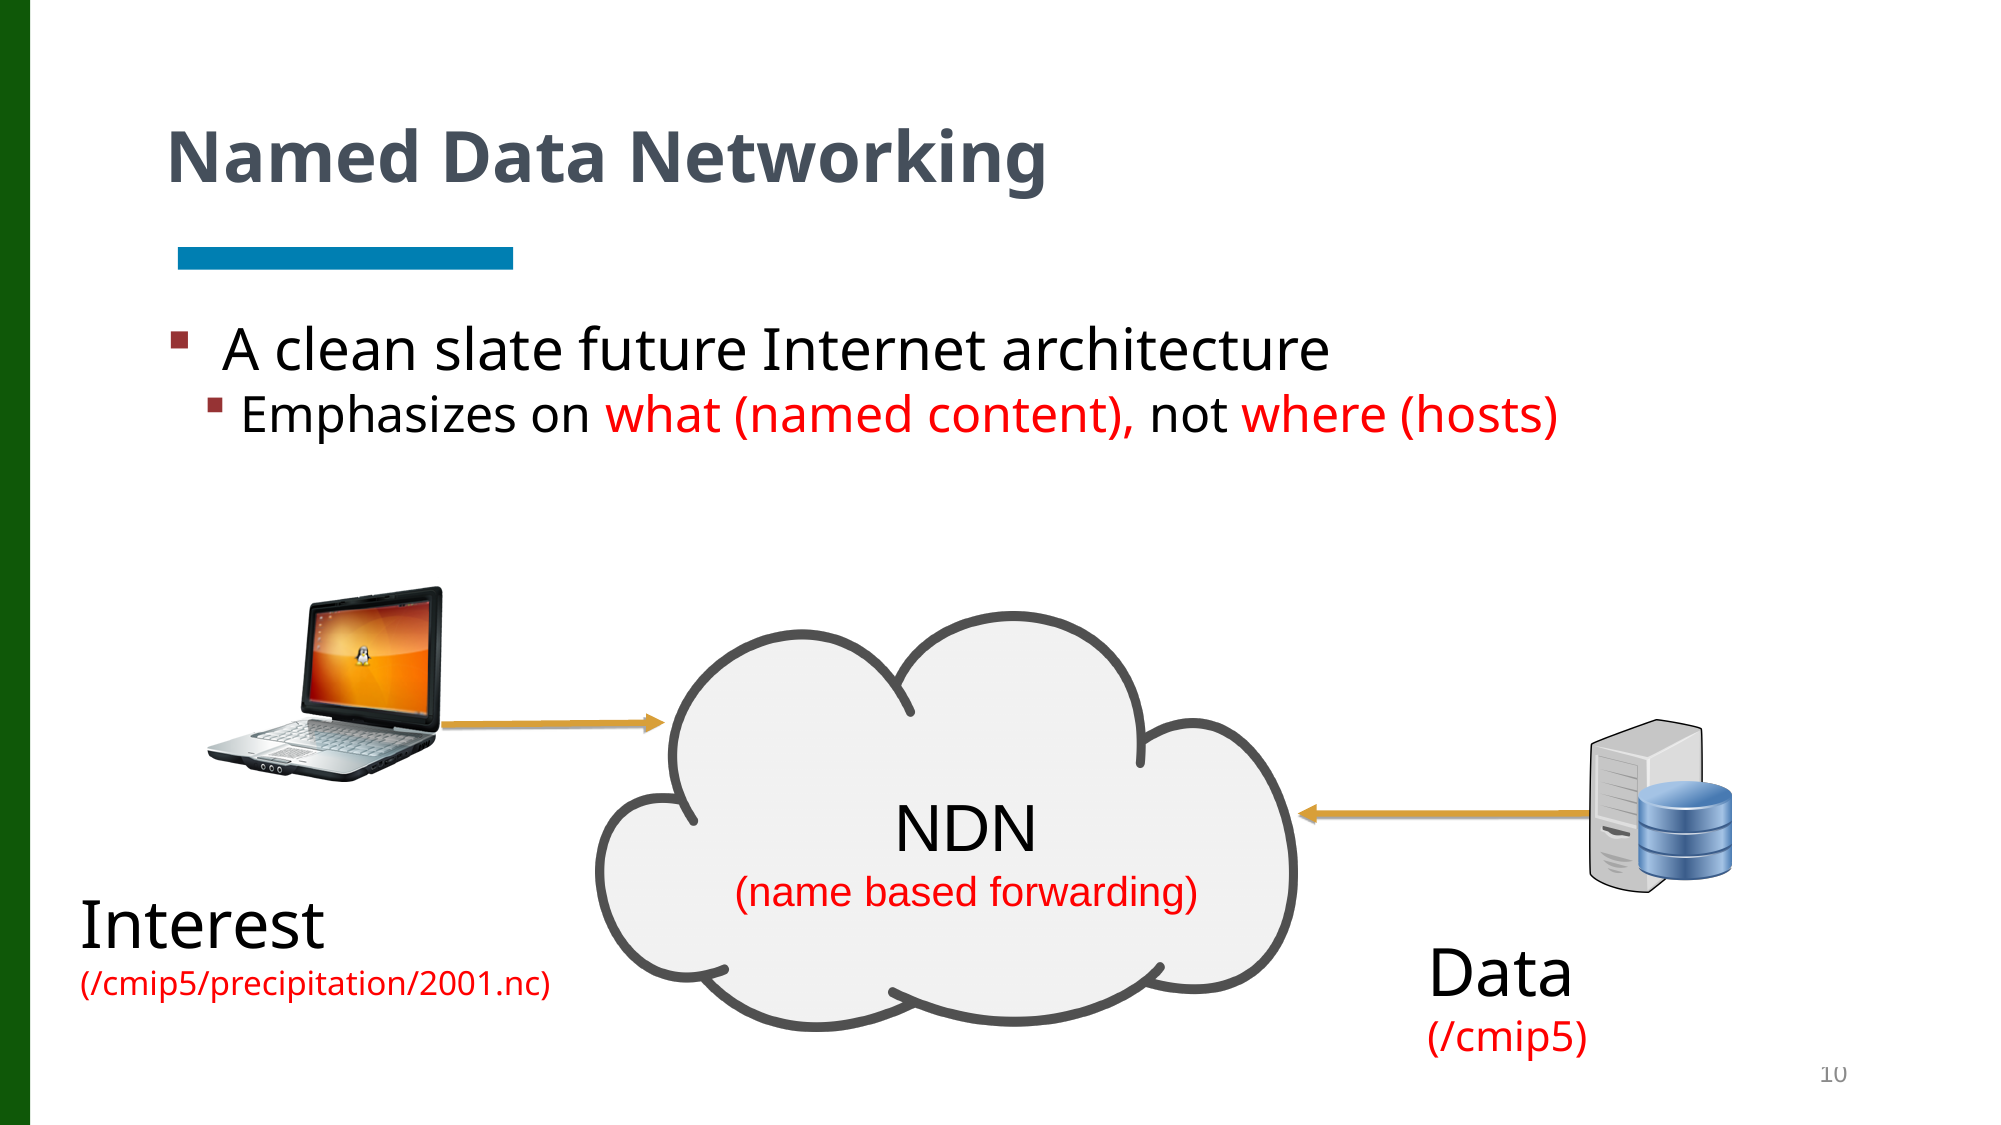

Named Data Networking
A clean slate future Internet architecture
Emphasizes on what (named content), not where (hosts)
NDN
(name based forwarding)
Interest
(/cmip5/precipitation/2001.nc)
Data
(/cmip5)